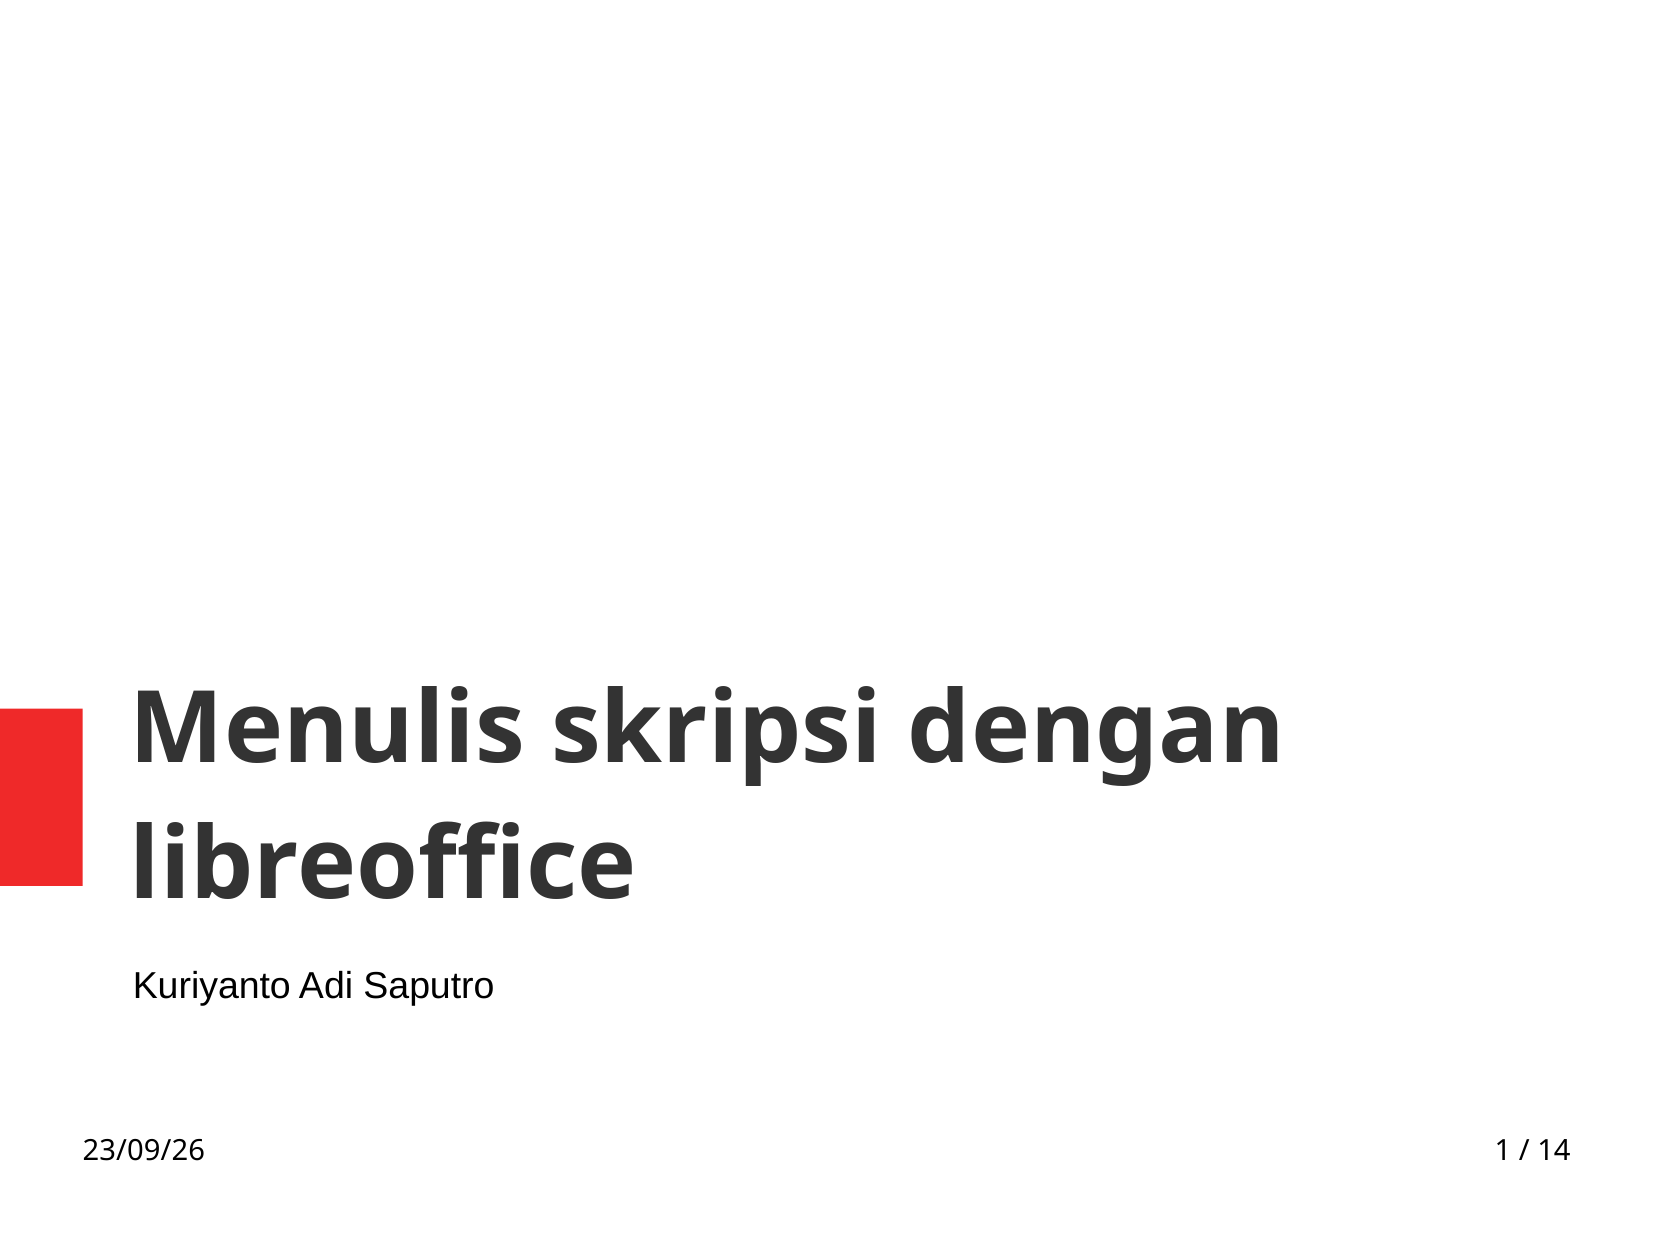

# Menulis skripsi dengan libreoffice
Kuriyanto Adi Saputro
1